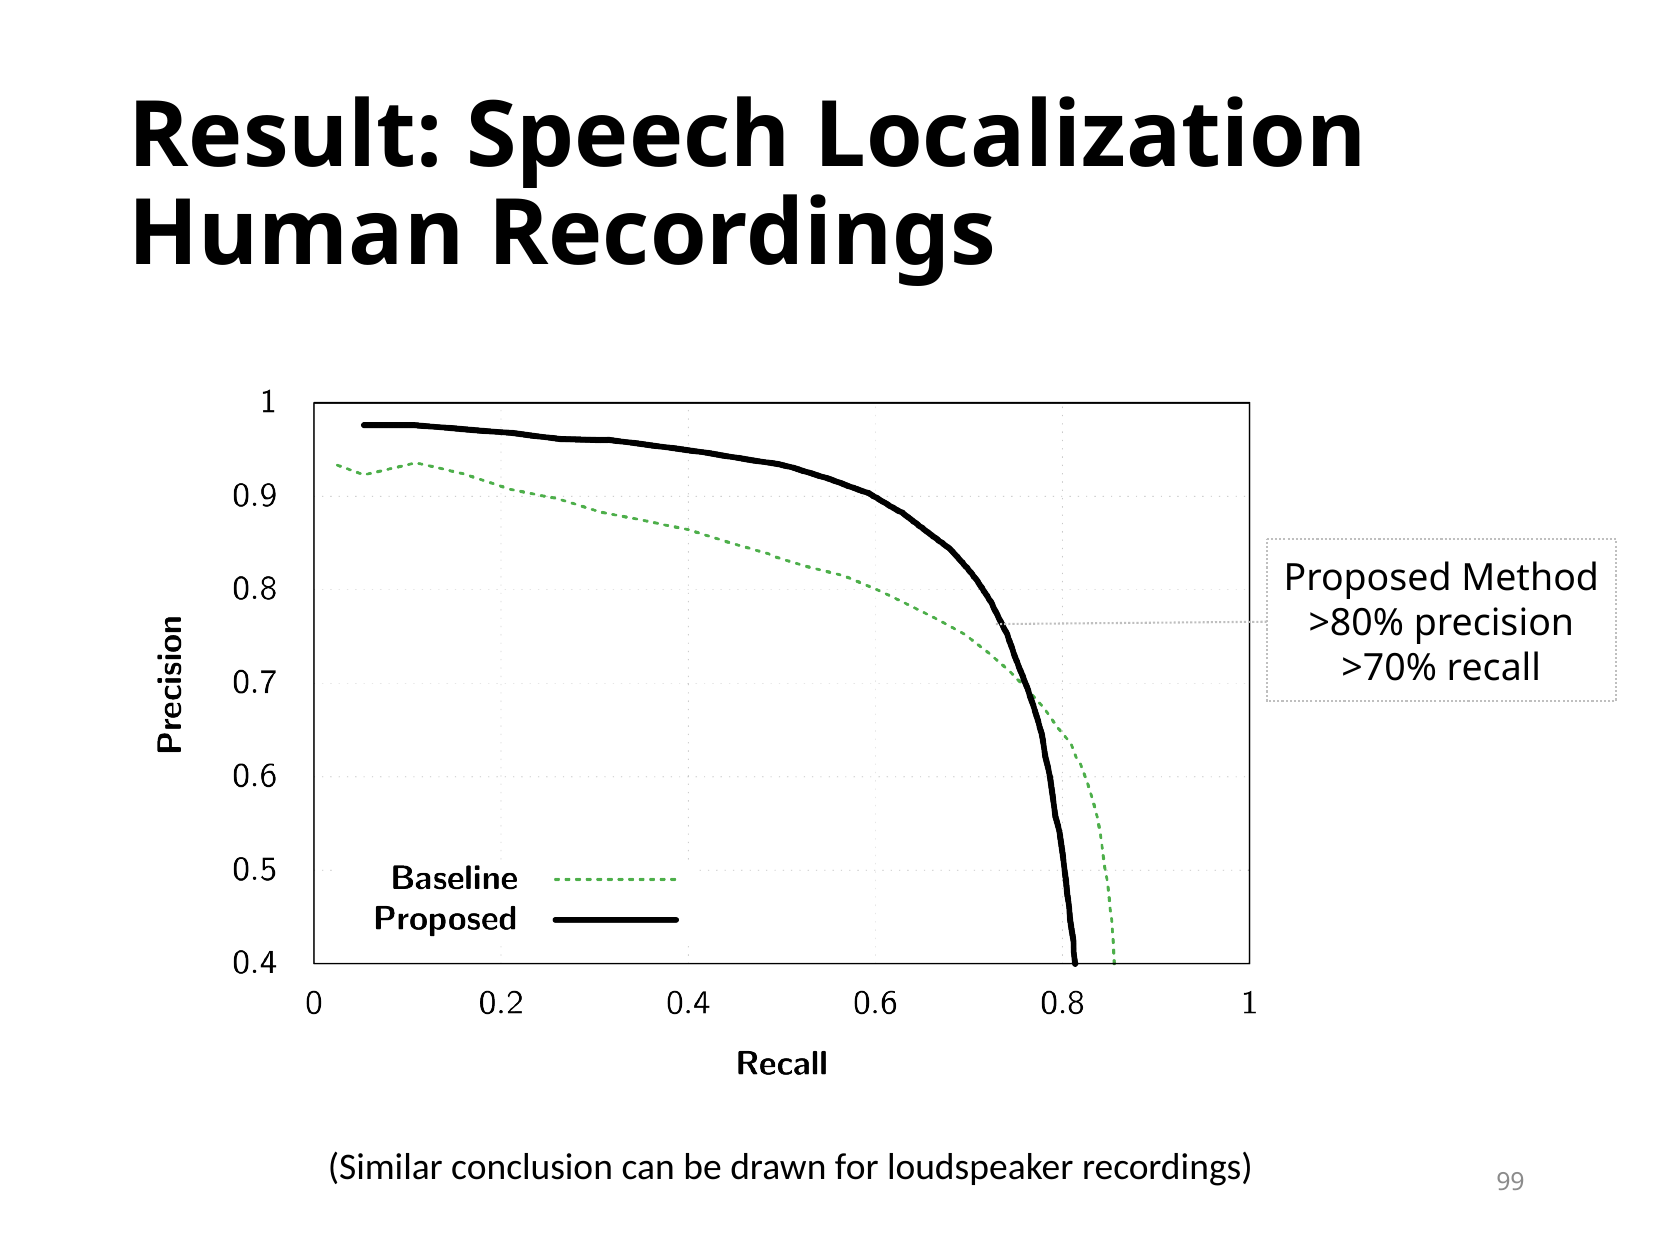

# Result: Speech Localization Human Recordings
Proposed Method
>80% precision
>70% recall
(Similar conclusion can be drawn for loudspeaker recordings)